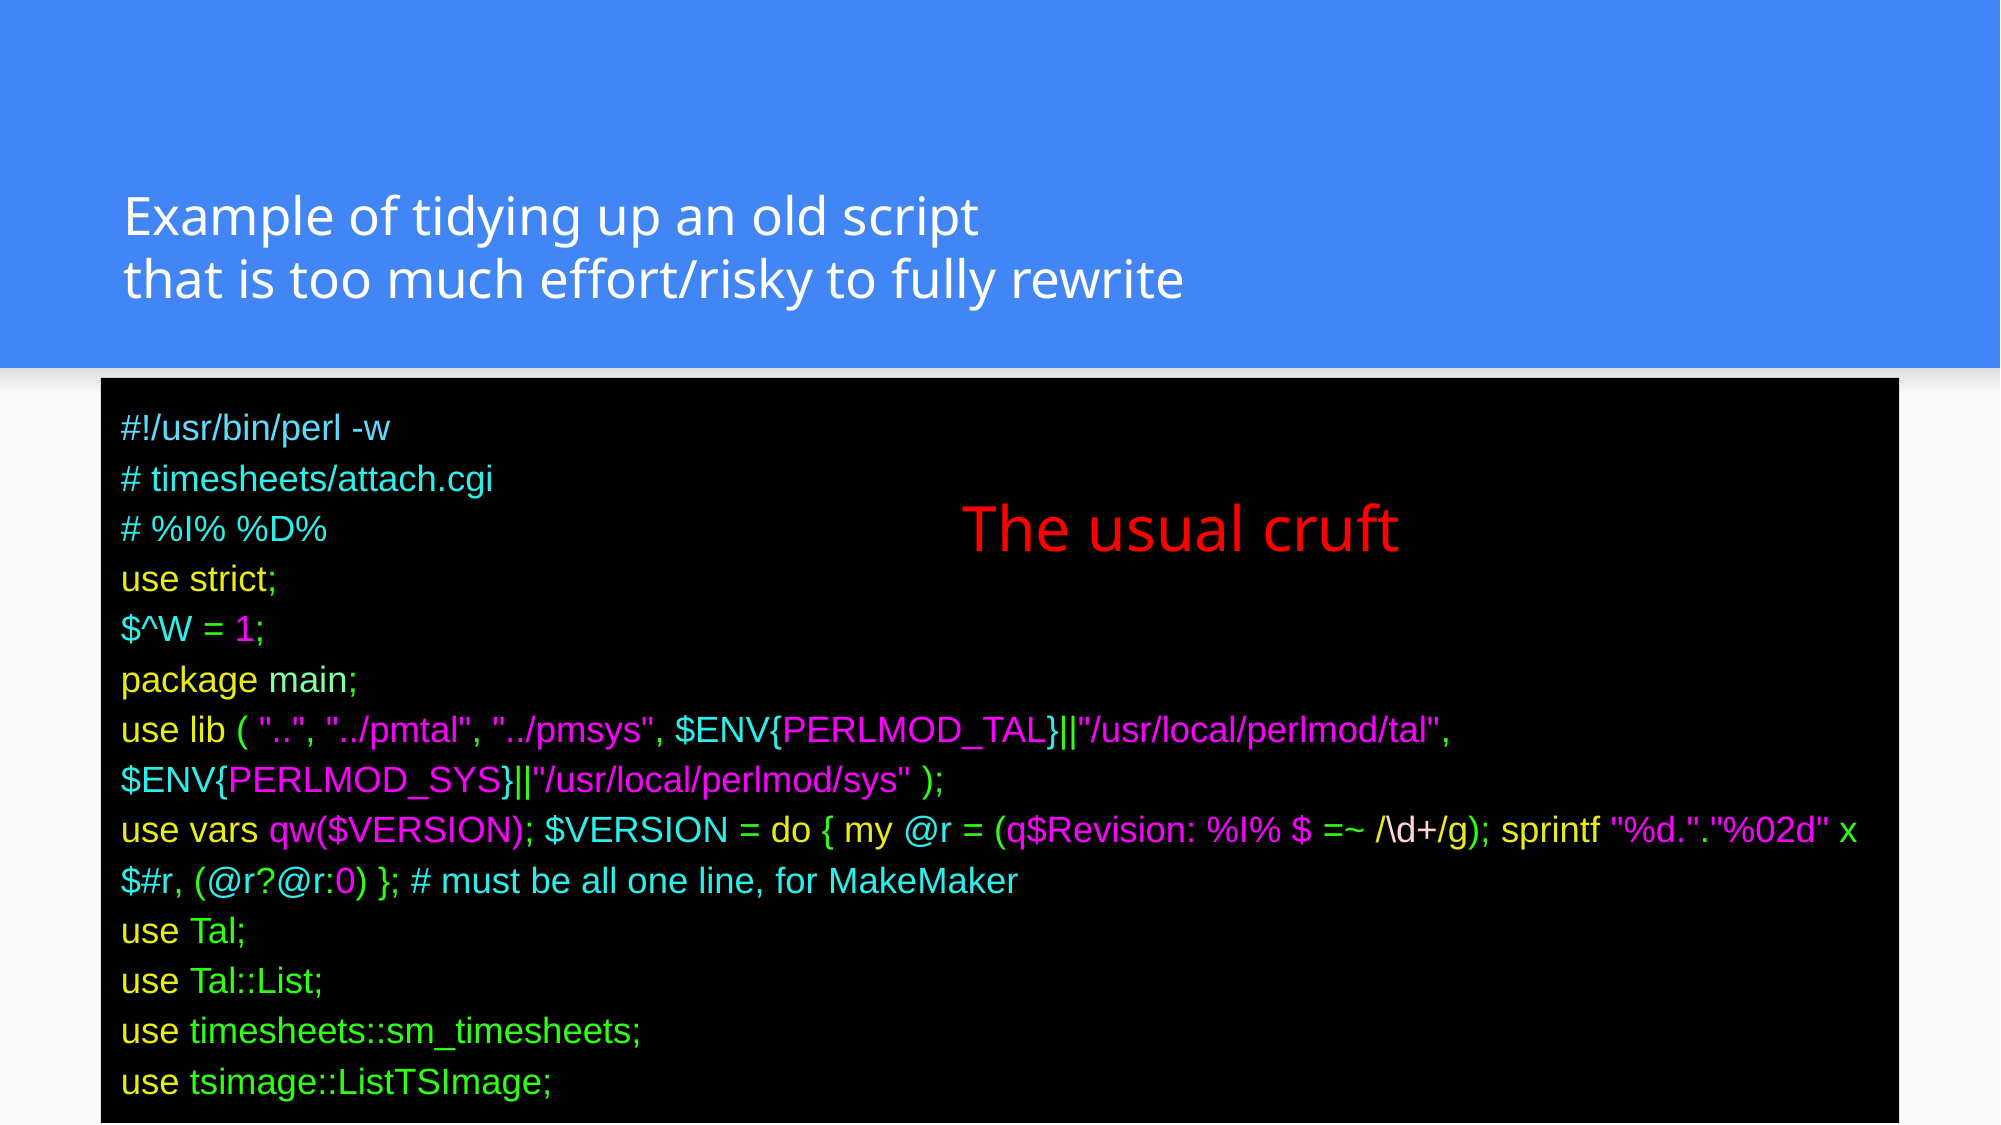

# Example of tidying up an old script that is too much effort/risky to fully rewrite
#!/usr/bin/perl -w
# timesheets/attach.cgi
# %I% %D%
use strict;
$^W = 1;
package main;
use lib ( "..", "../pmtal", "../pmsys", $ENV{PERLMOD_TAL}||"/usr/local/perlmod/tal", $ENV{PERLMOD_SYS}||"/usr/local/perlmod/sys" );
use vars qw($VERSION); $VERSION = do { my @r = (q$Revision: %I% $ =~ /\d+/g); sprintf "%d."."%02d" x $#r, (@r?@r:0) }; # must be all one line, for MakeMaker
use Tal;
use Tal::List;
use timesheets::sm_timesheets;
use tsimage::ListTSImage;
The usual cruft